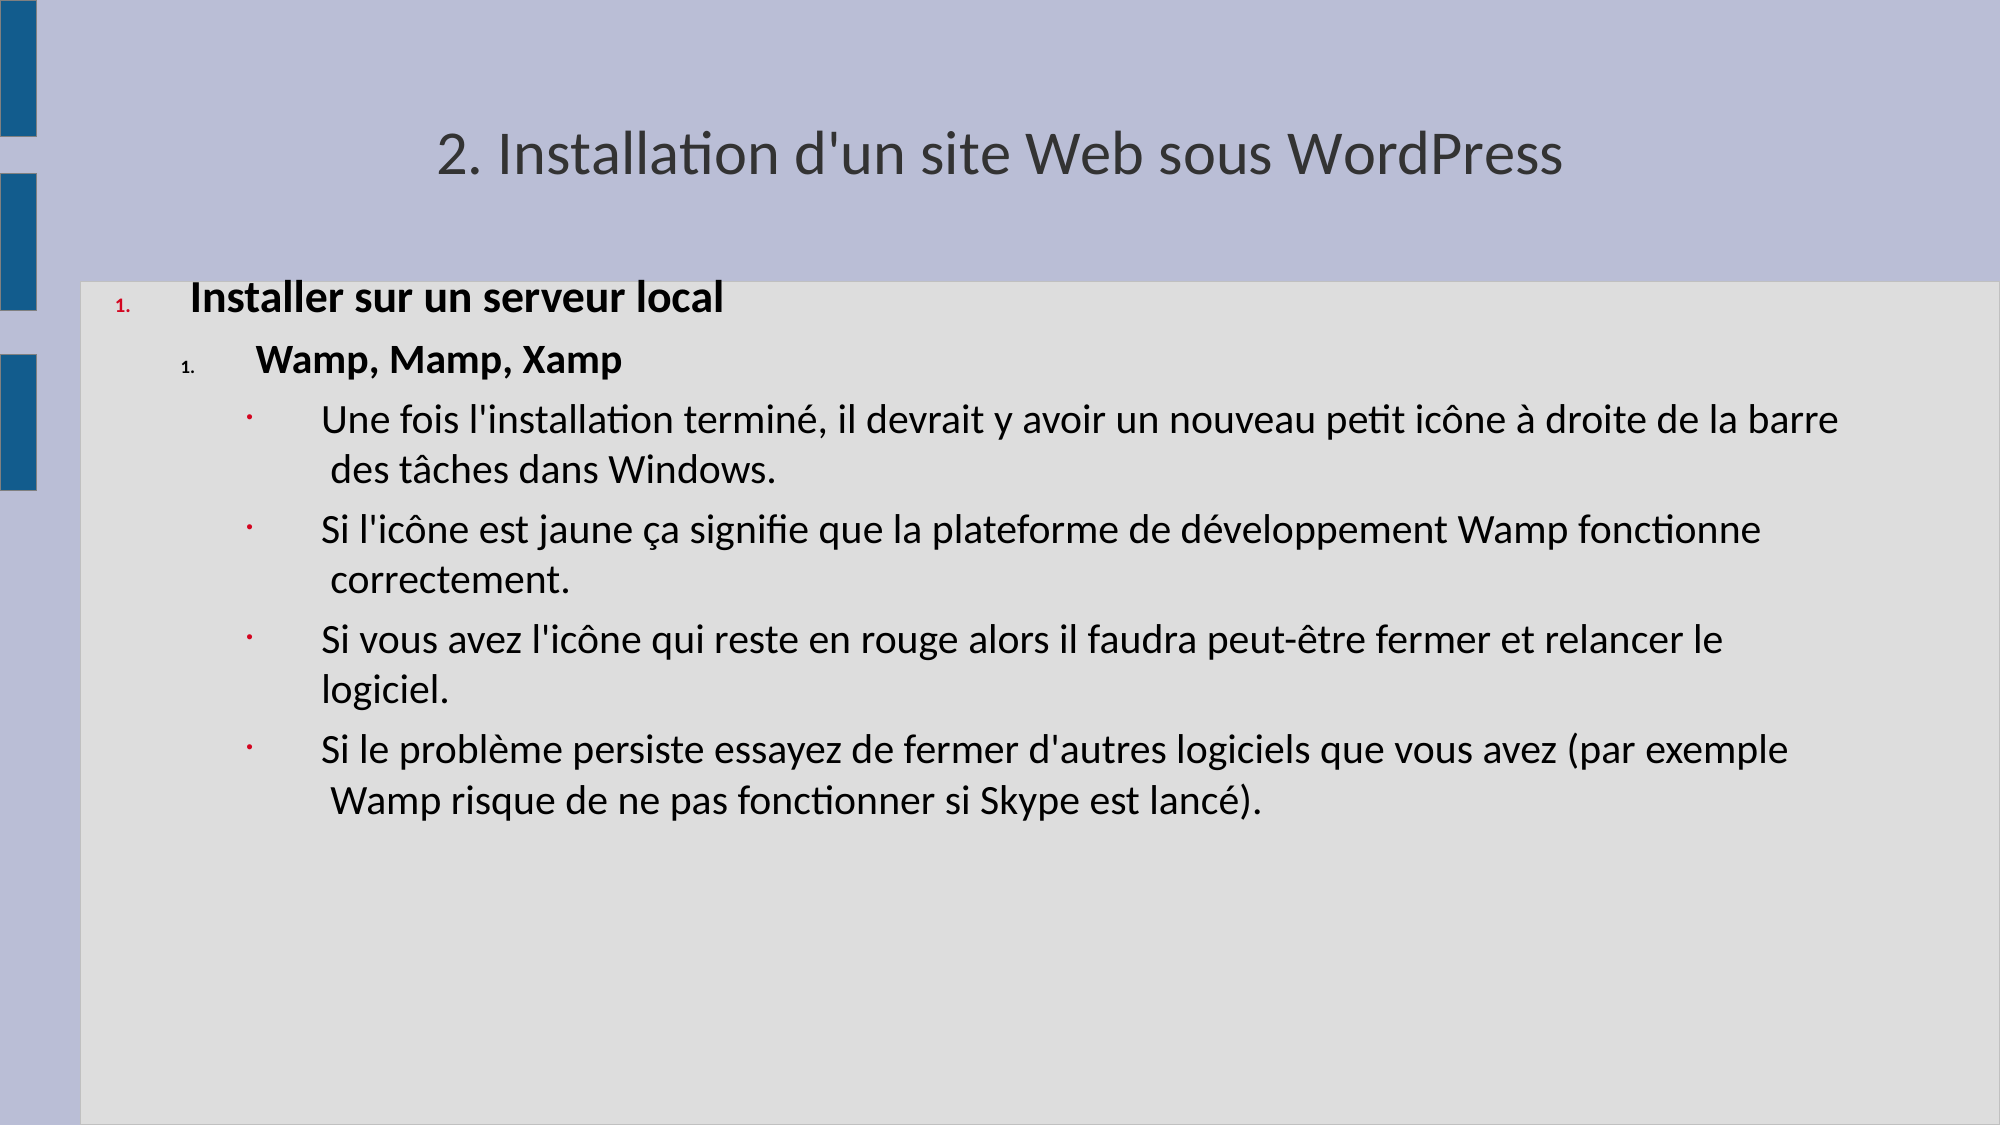

# 2. Installation d'un site Web sous WordPress
Installer sur un serveur local
Wamp, Mamp, Xamp
Une fois l'installation terminé, il devrait y avoir un nouveau petit icône à droite de la barre des tâches dans Windows.
Si l'icône est jaune ça signifie que la plateforme de développement Wamp fonctionne correctement.
Si vous avez l'icône qui reste en rouge alors il faudra peut-être fermer et relancer le logiciel.
Si le problème persiste essayez de fermer d'autres logiciels que vous avez (par exemple Wamp risque de ne pas fonctionner si Skype est lancé).